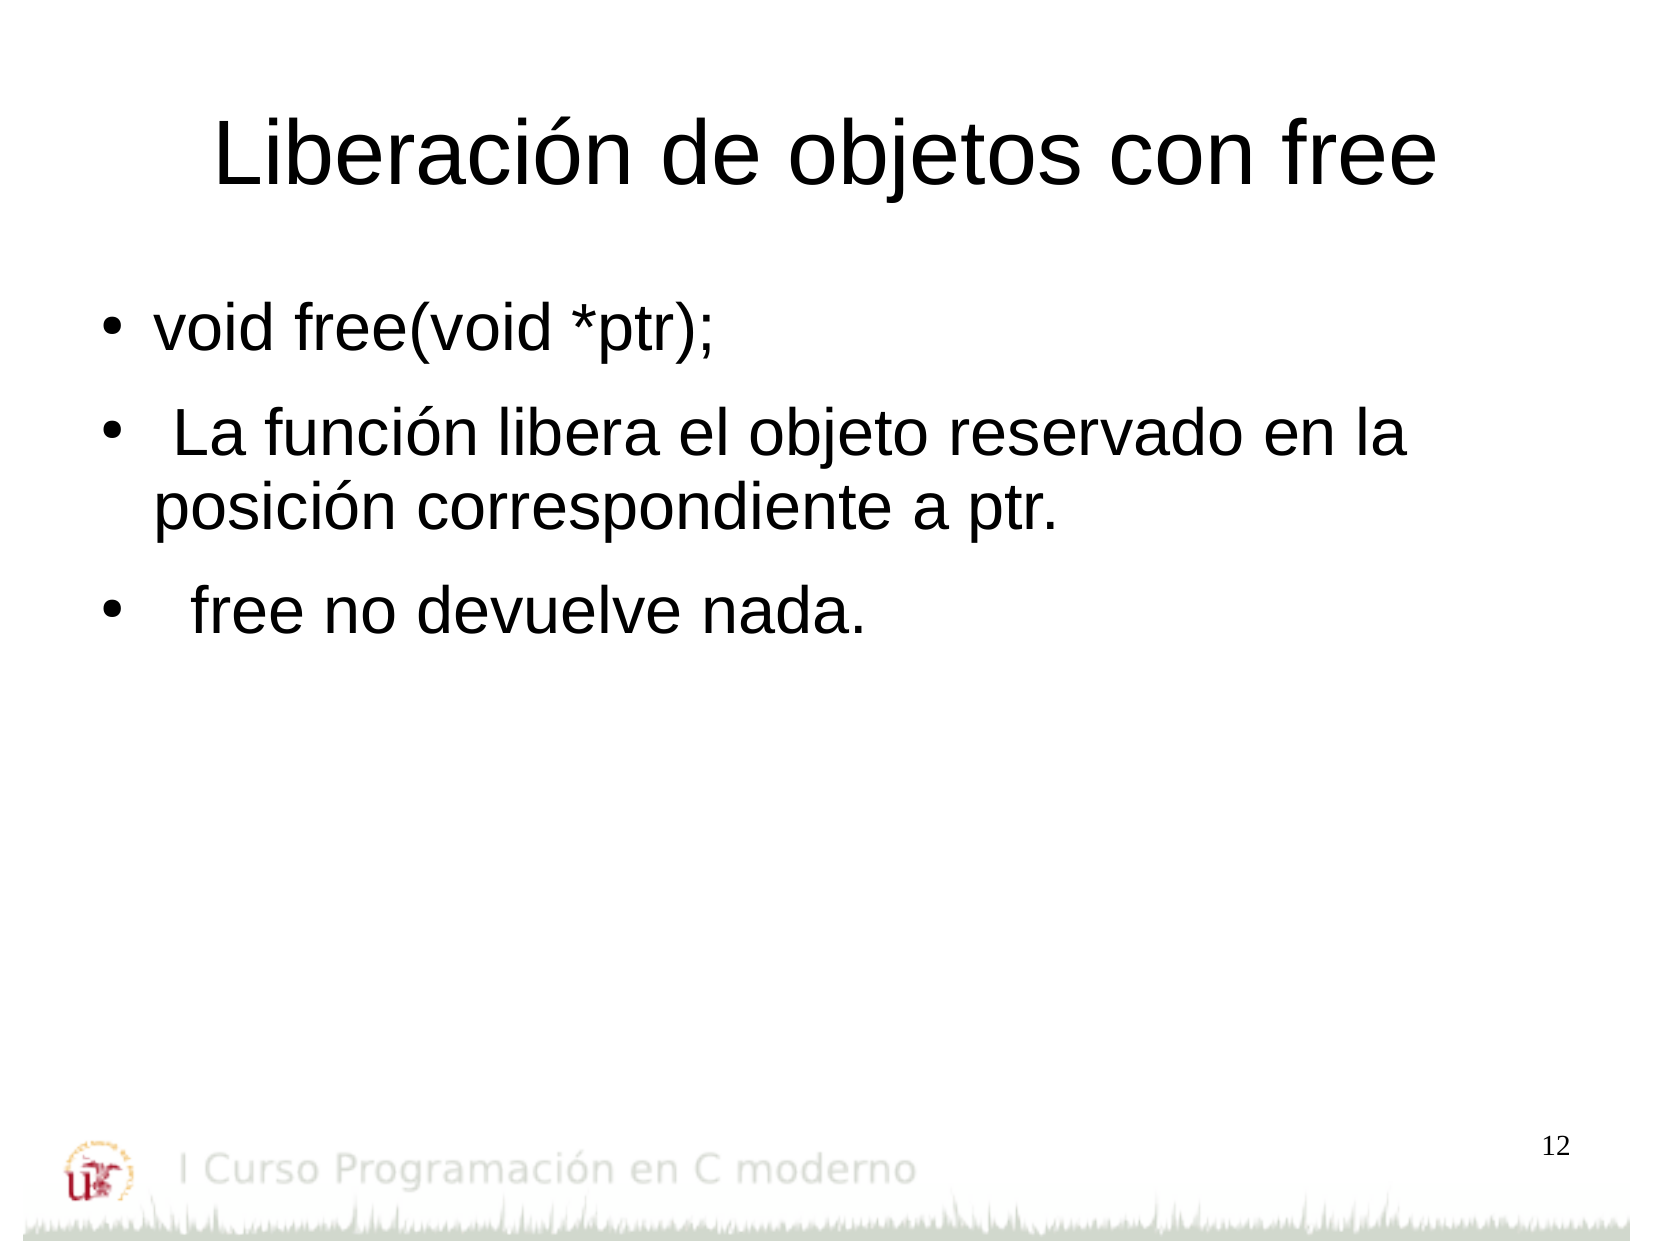

# Liberación de objetos con free
void free(void *ptr);
 La función libera el objeto reservado en la posición correspondiente a ptr.
 free no devuelve nada.
12